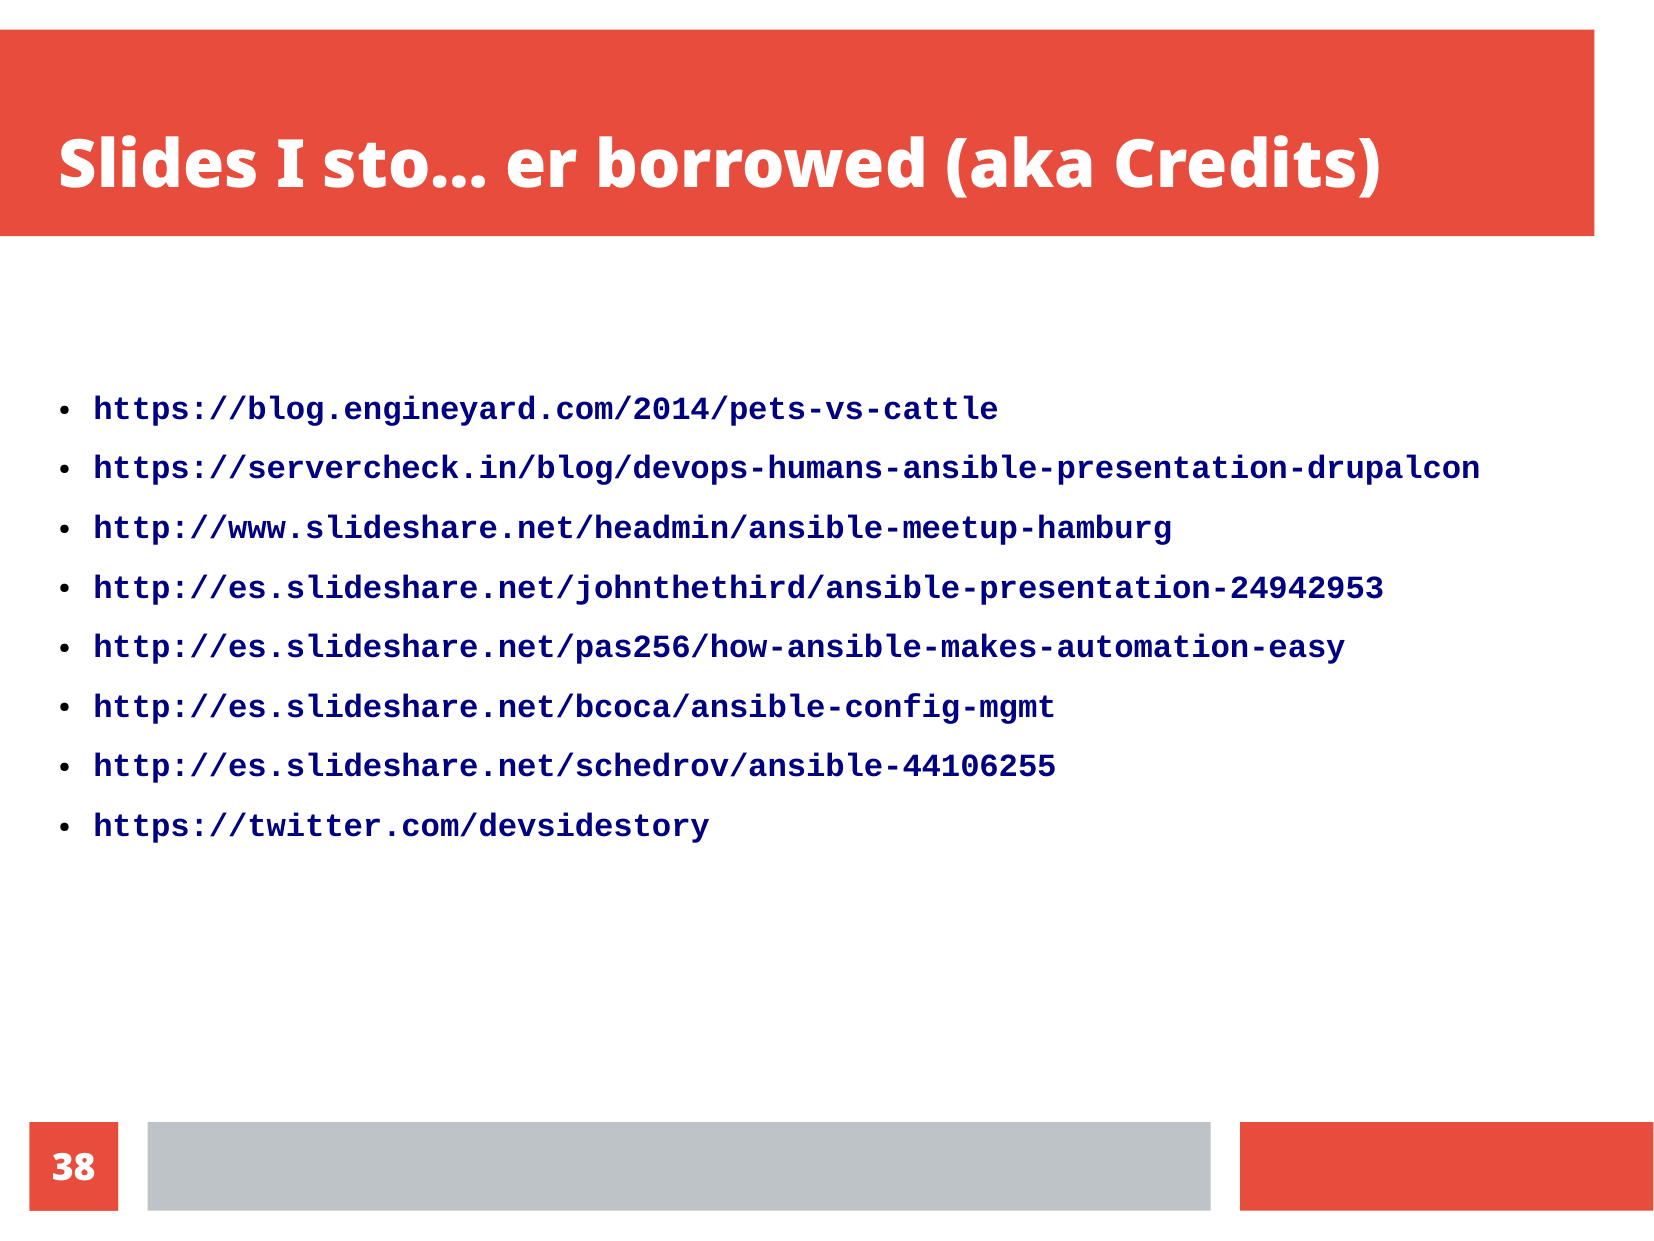

# Slides I sto… er borrowed (aka Credits)
https://blog.engineyard.com/2014/pets-vs-cattle
https://servercheck.in/blog/devops-humans-ansible-presentation-drupalcon
http://www.slideshare.net/headmin/ansible-meetup-hamburg
http://es.slideshare.net/johnthethird/ansible-presentation-24942953
http://es.slideshare.net/pas256/how-ansible-makes-automation-easy
http://es.slideshare.net/bcoca/ansible-config-mgmt
http://es.slideshare.net/schedrov/ansible-44106255
https://twitter.com/devsidestory
38